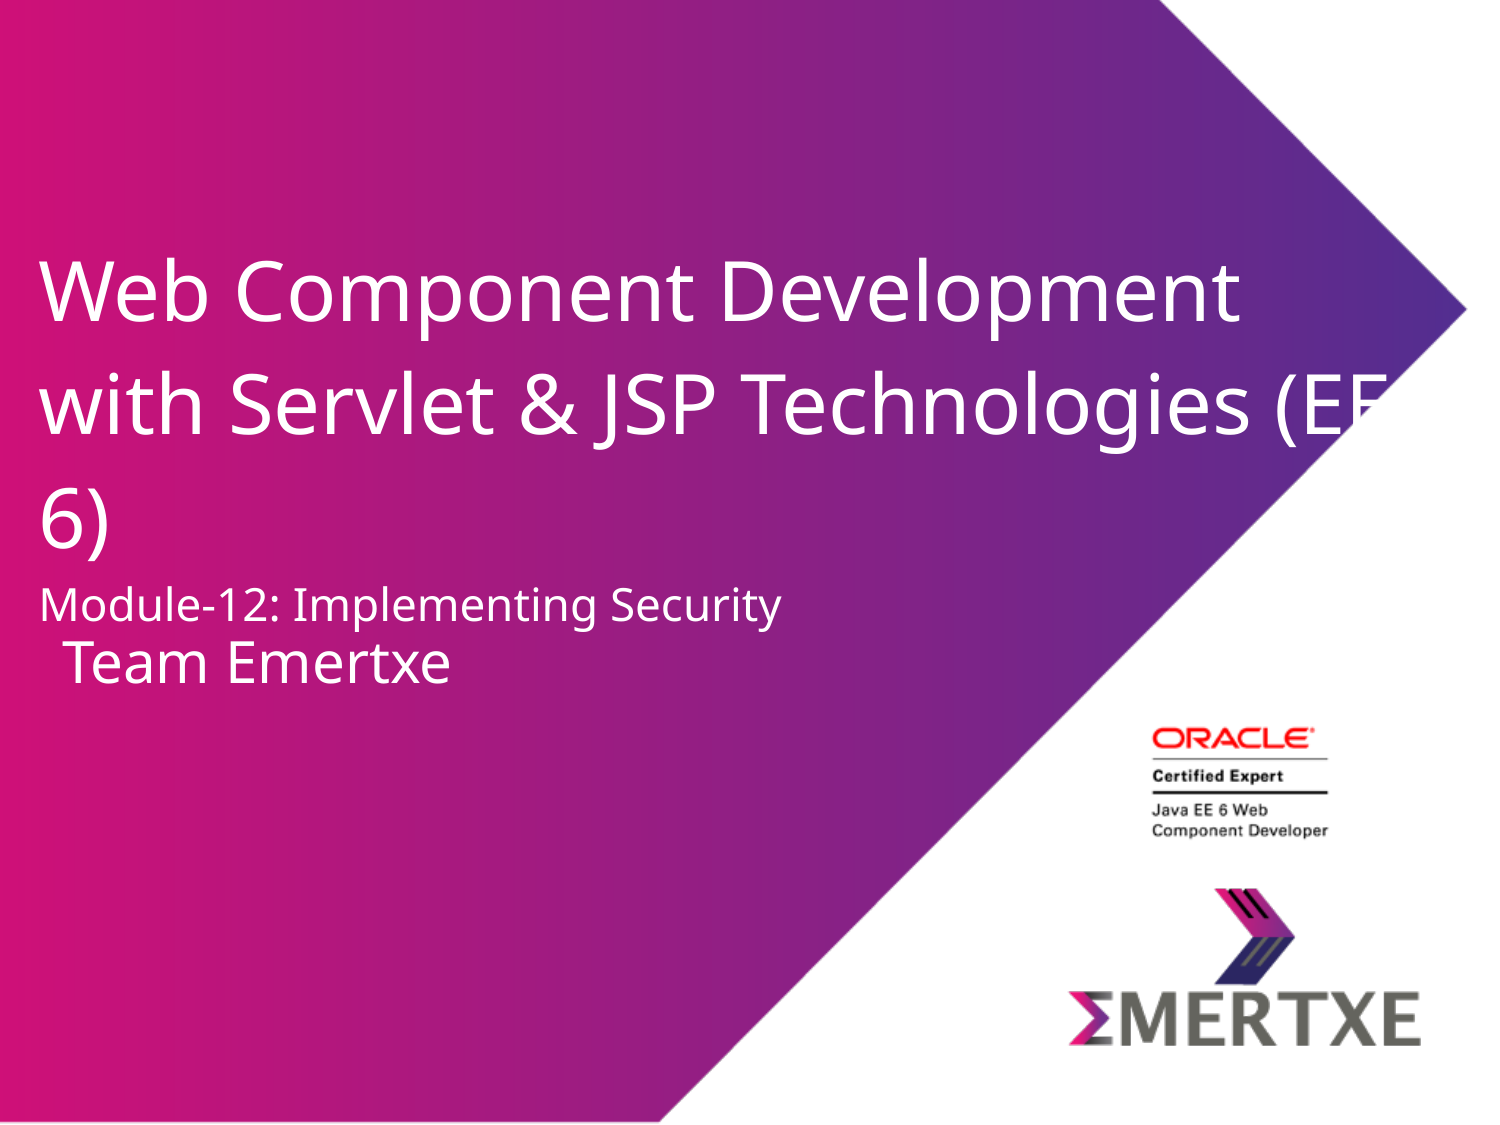

Web Component Development with Servlet & JSP Technologies (EE 6)
Module-12: Implementing Security
Team Emertxe